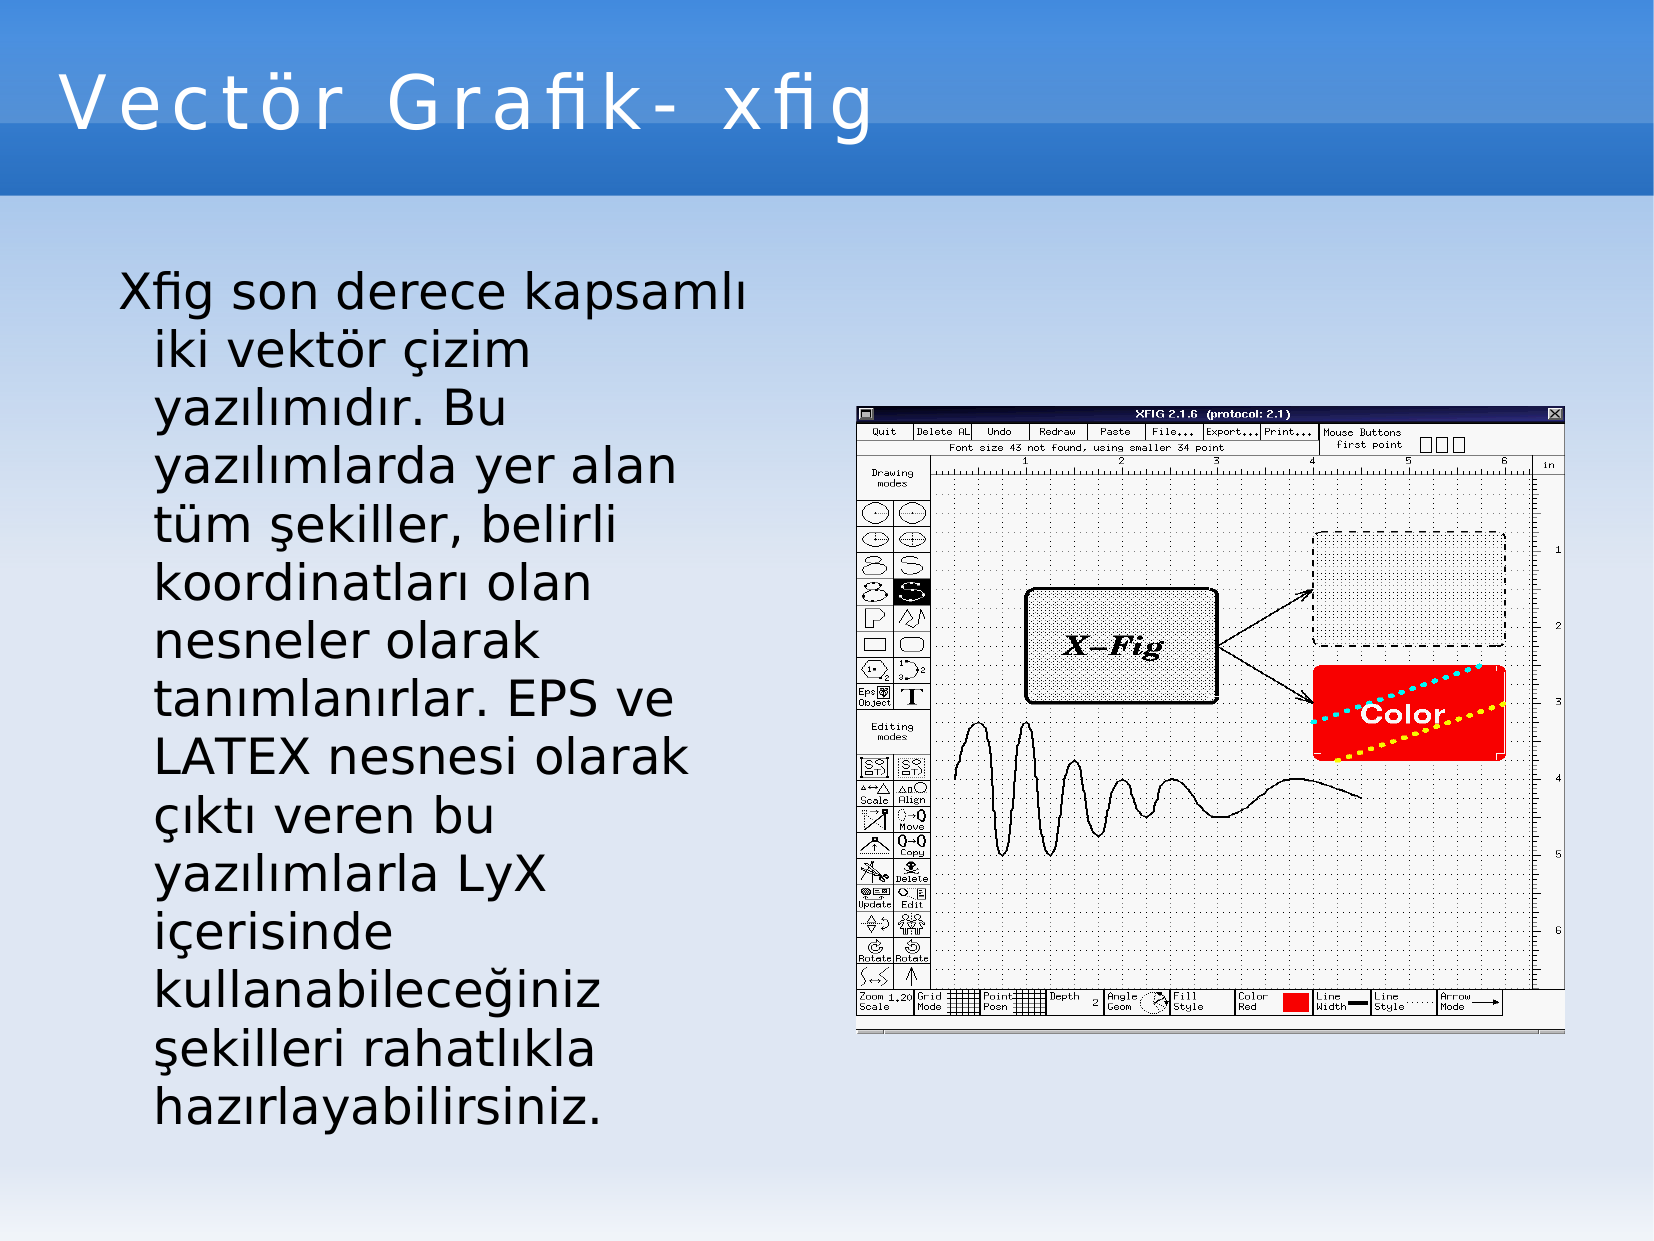

# Vectör Grafik- xfig
Xfig son derece kapsamlı iki vektör çizim yazılımıdır. Bu yazılımlarda yer alan tüm şekiller, belirli koordinatları olan nesneler olarak tanımlanırlar. EPS ve LATEX nesnesi olarak çıktı veren bu yazılımlarla LyX içerisinde kullanabileceğiniz şekilleri rahatlıkla hazırlayabilirsiniz.